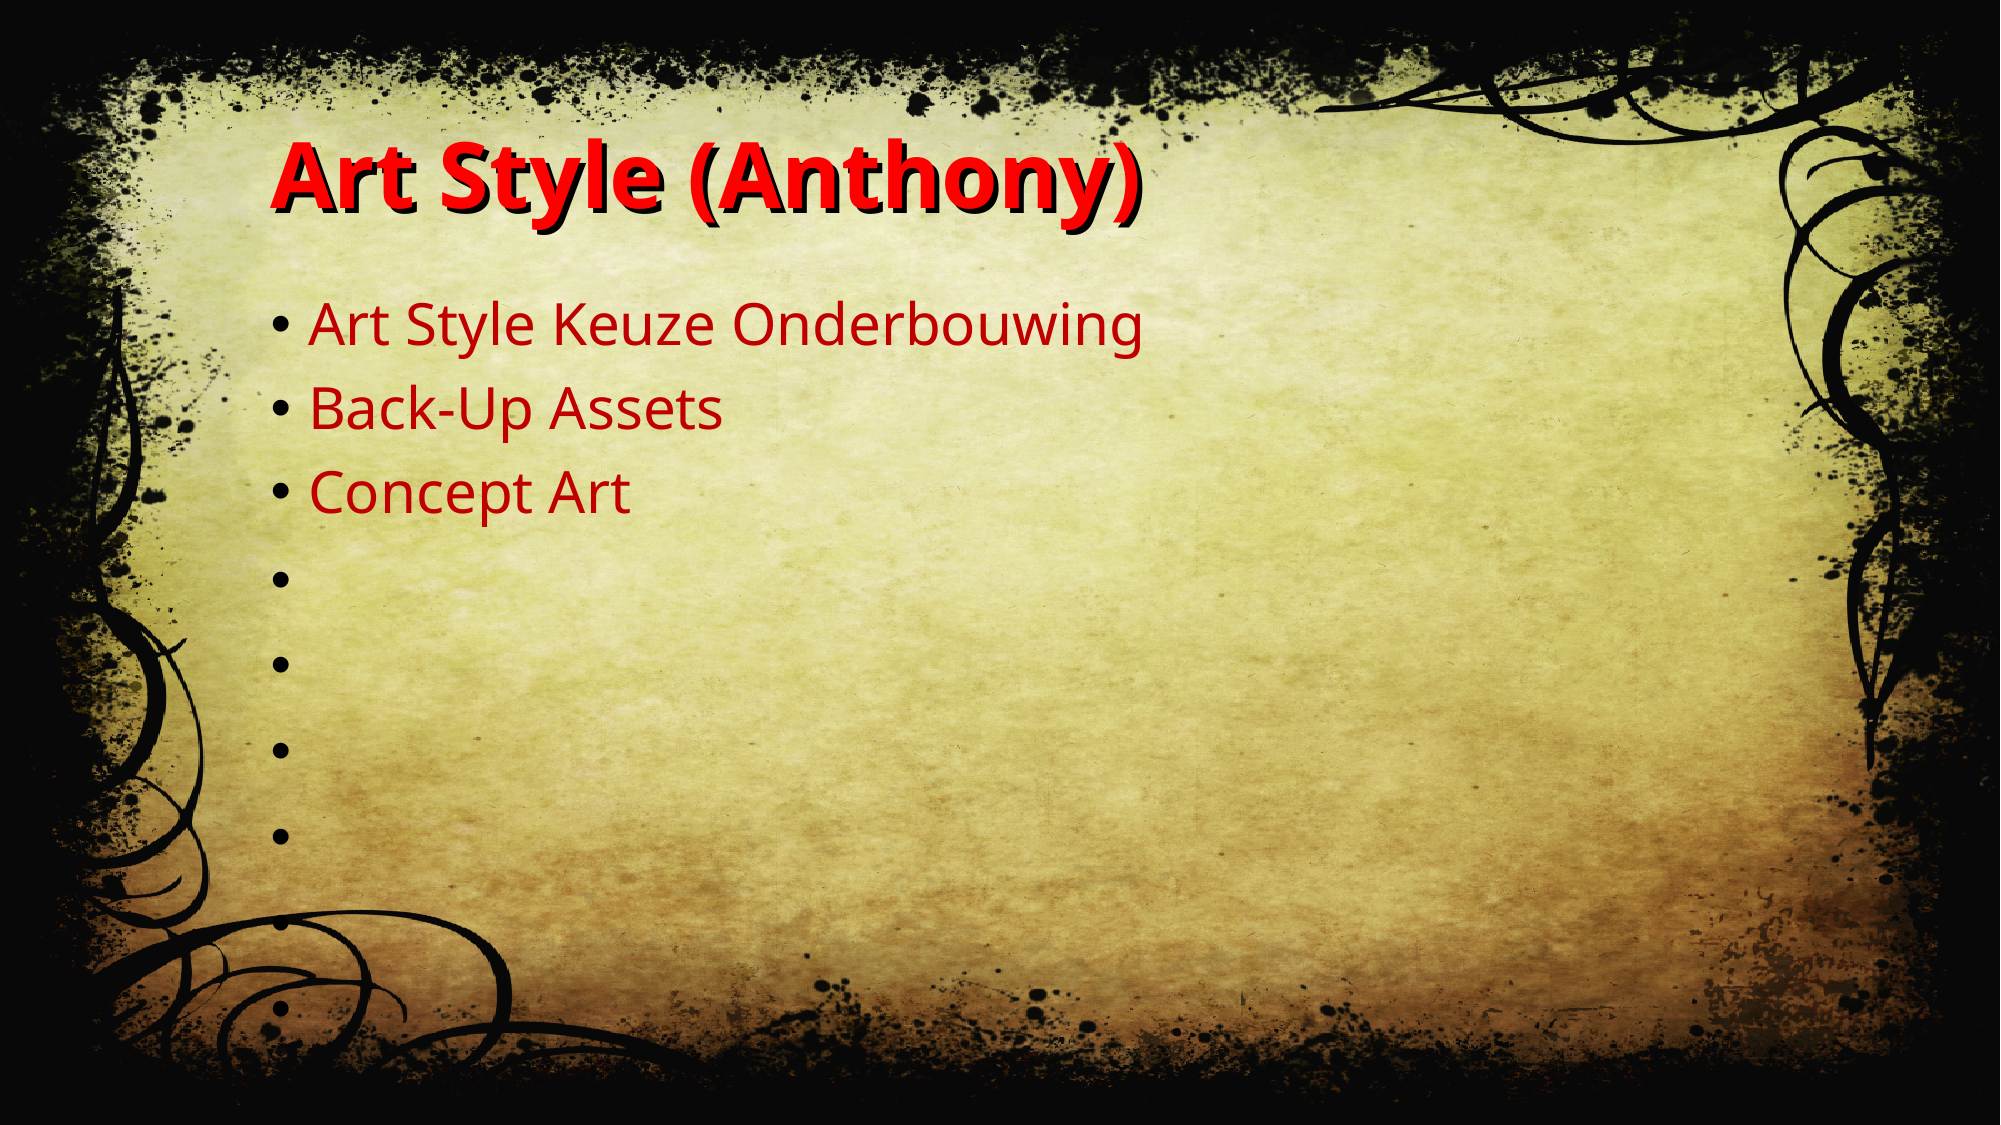

# Art Style (Anthony)
Art Style Keuze Onderbouwing
Back-Up Assets
Concept Art